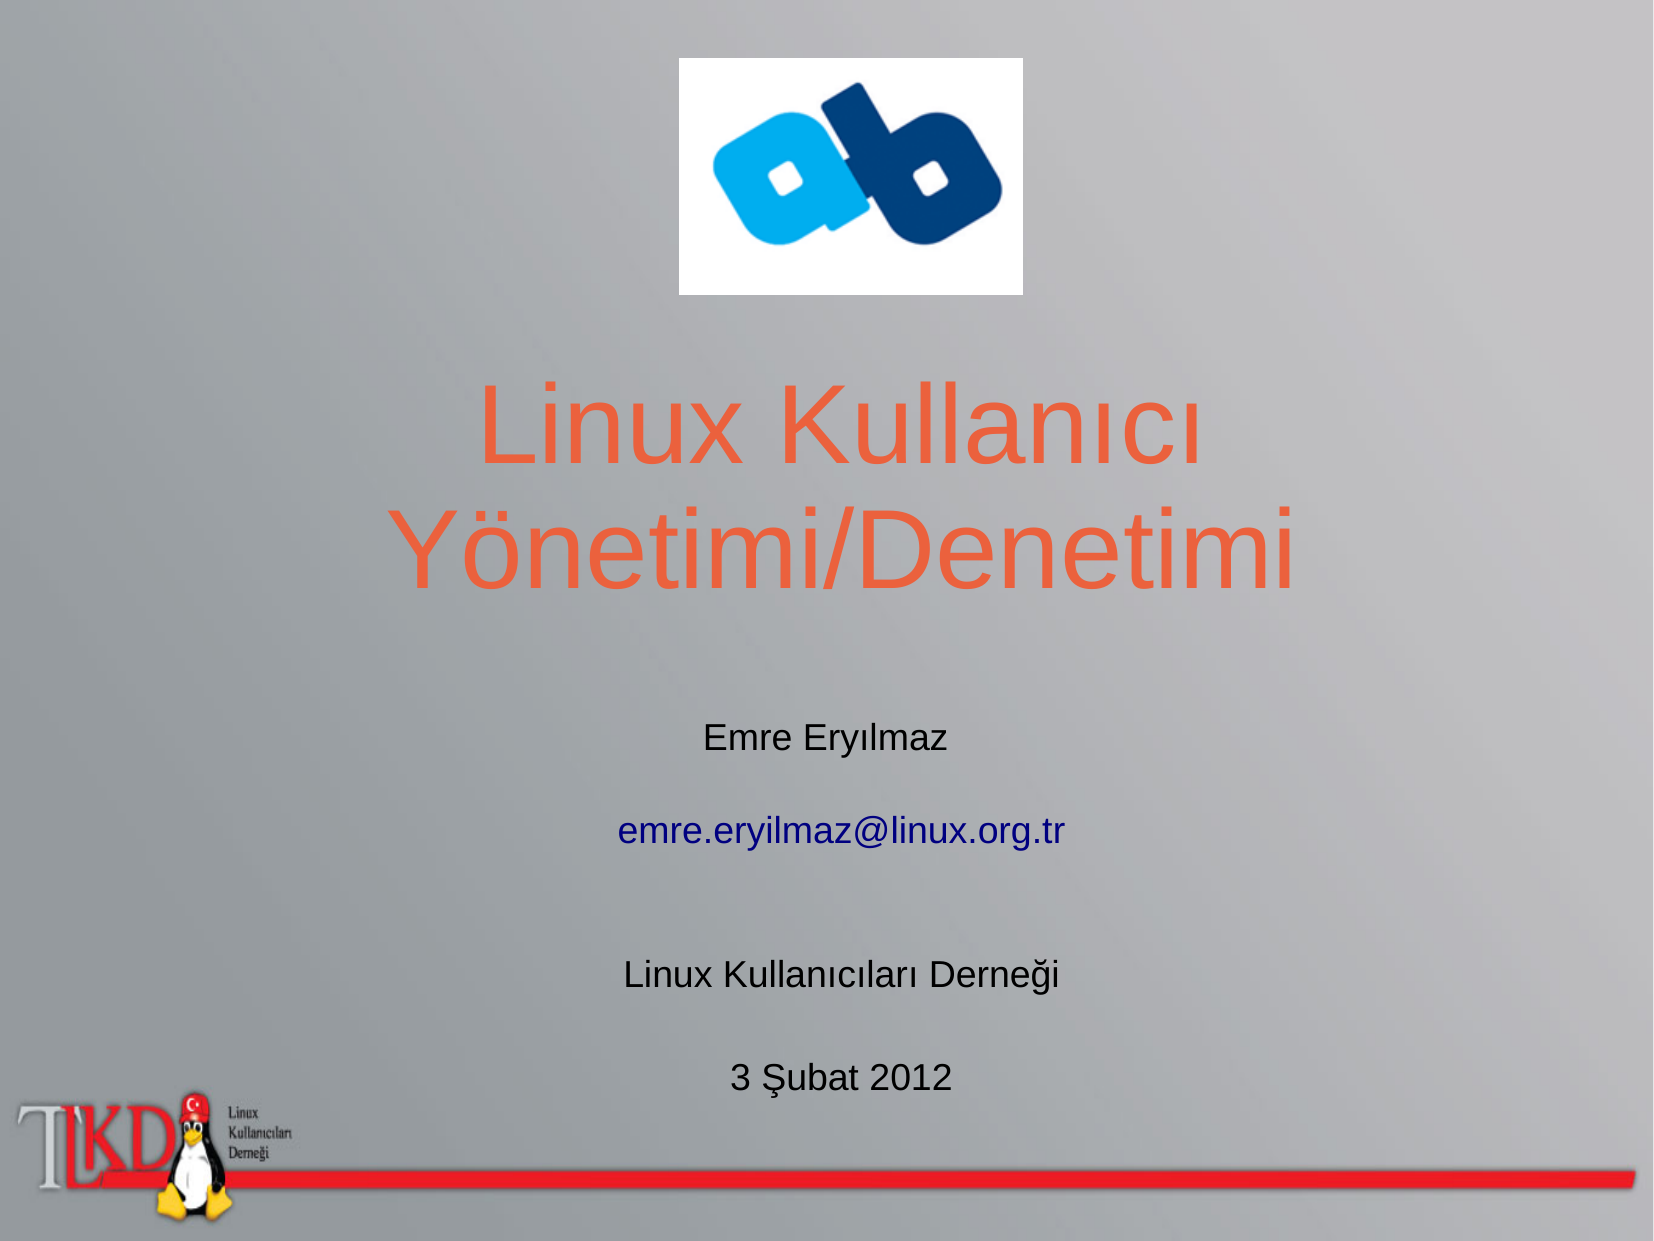

Linux Kullanıcı Yönetimi/Denetimi
 Emre Eryılmaz
 emre.eryilmaz@linux.org.tr
Linux Kullanıcıları Derneği
3 Şubat 2012